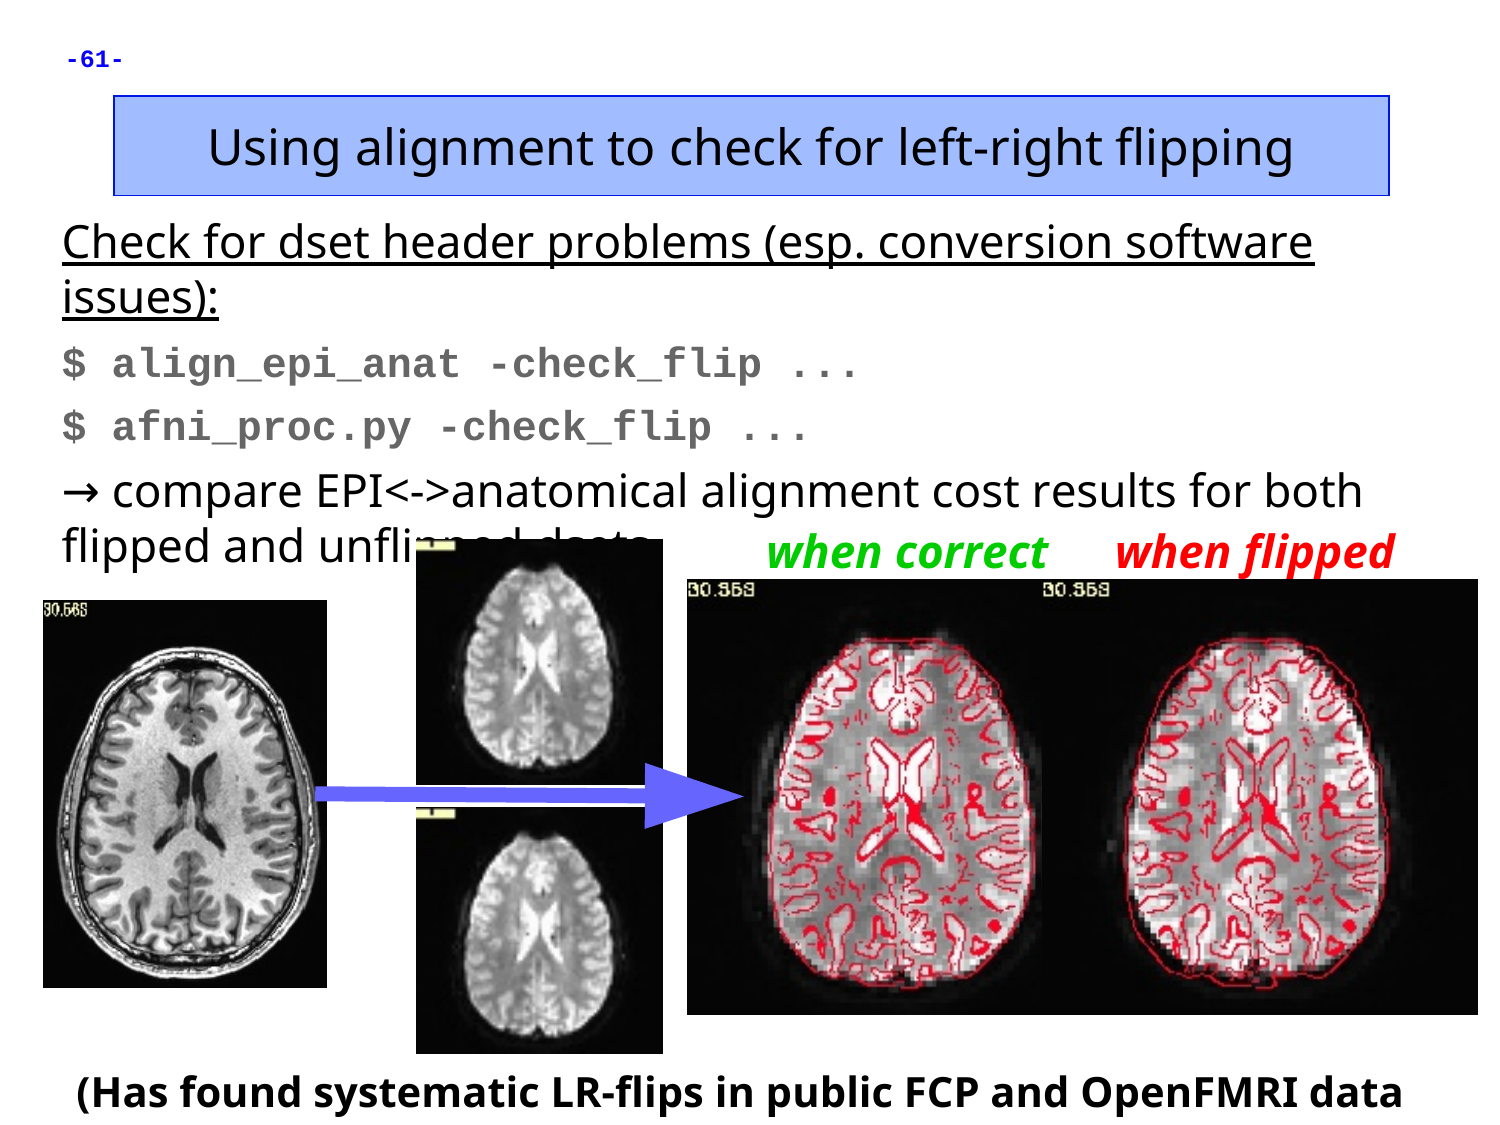

Using alignment to check for left-right flipping
Check for dset header problems (esp. conversion software issues):
$ align_epi_anat -check_flip ...
$ afni_proc.py -check_flip ...
→ compare EPI<->anatomical alignment cost results for both flipped and unflipped dsets.
when correct
when flipped
(Has found systematic LR-flips in public FCP and OpenFMRI data sets.)